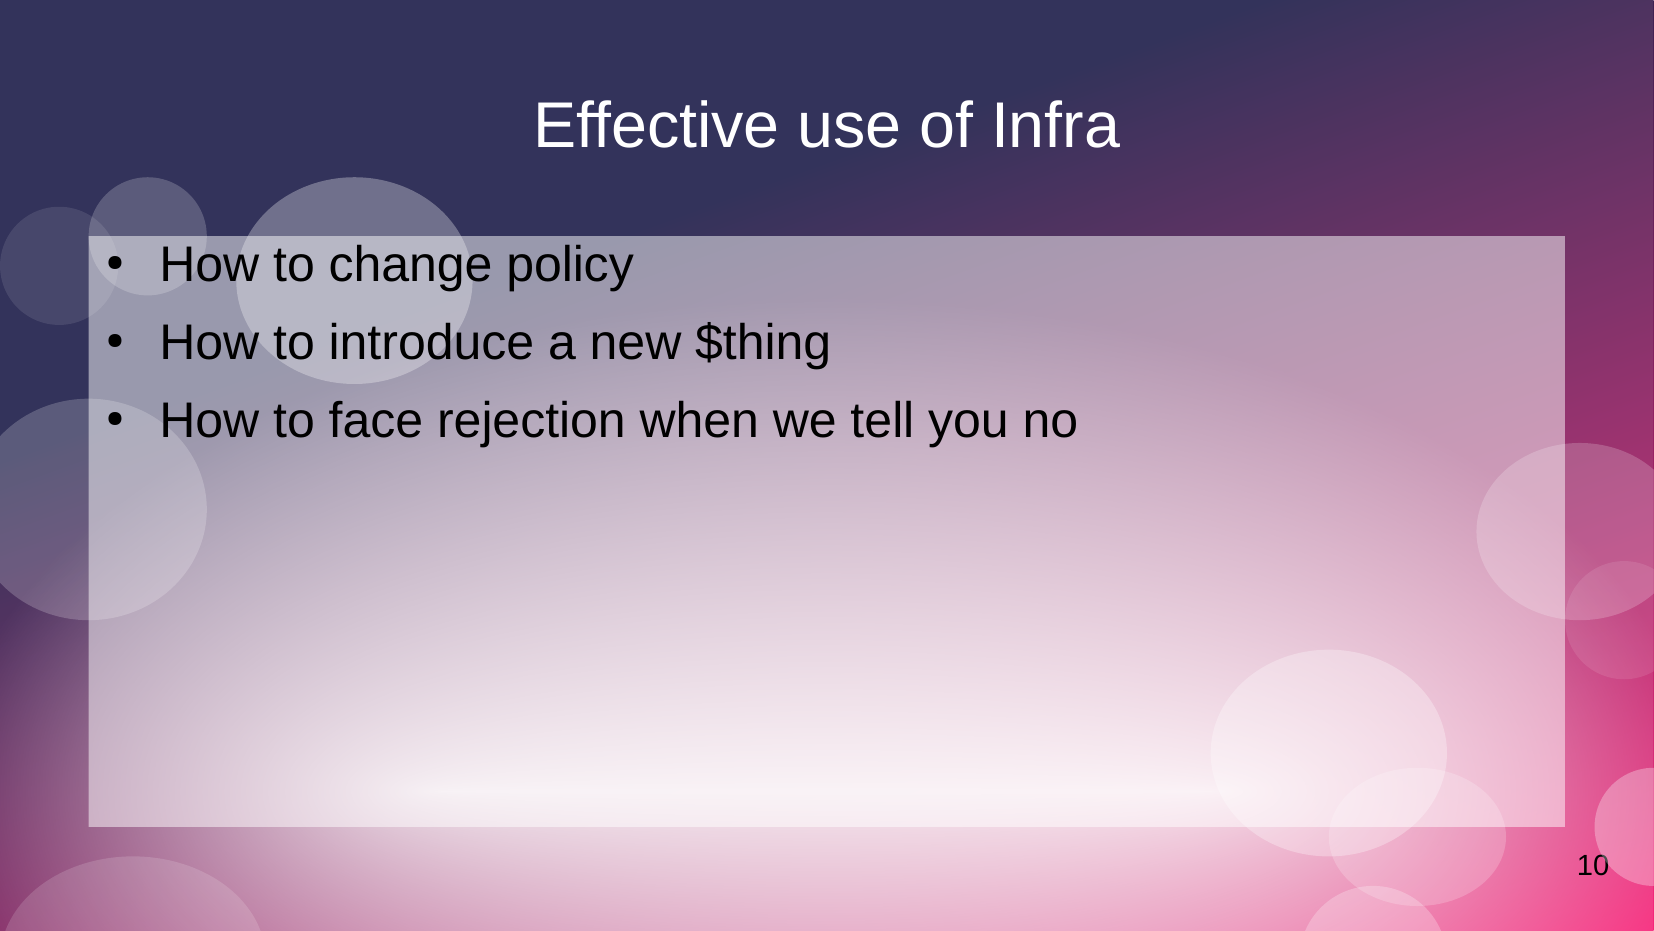

# Effective use of Infra
How to change policy
How to introduce a new $thing
How to face rejection when we tell you no